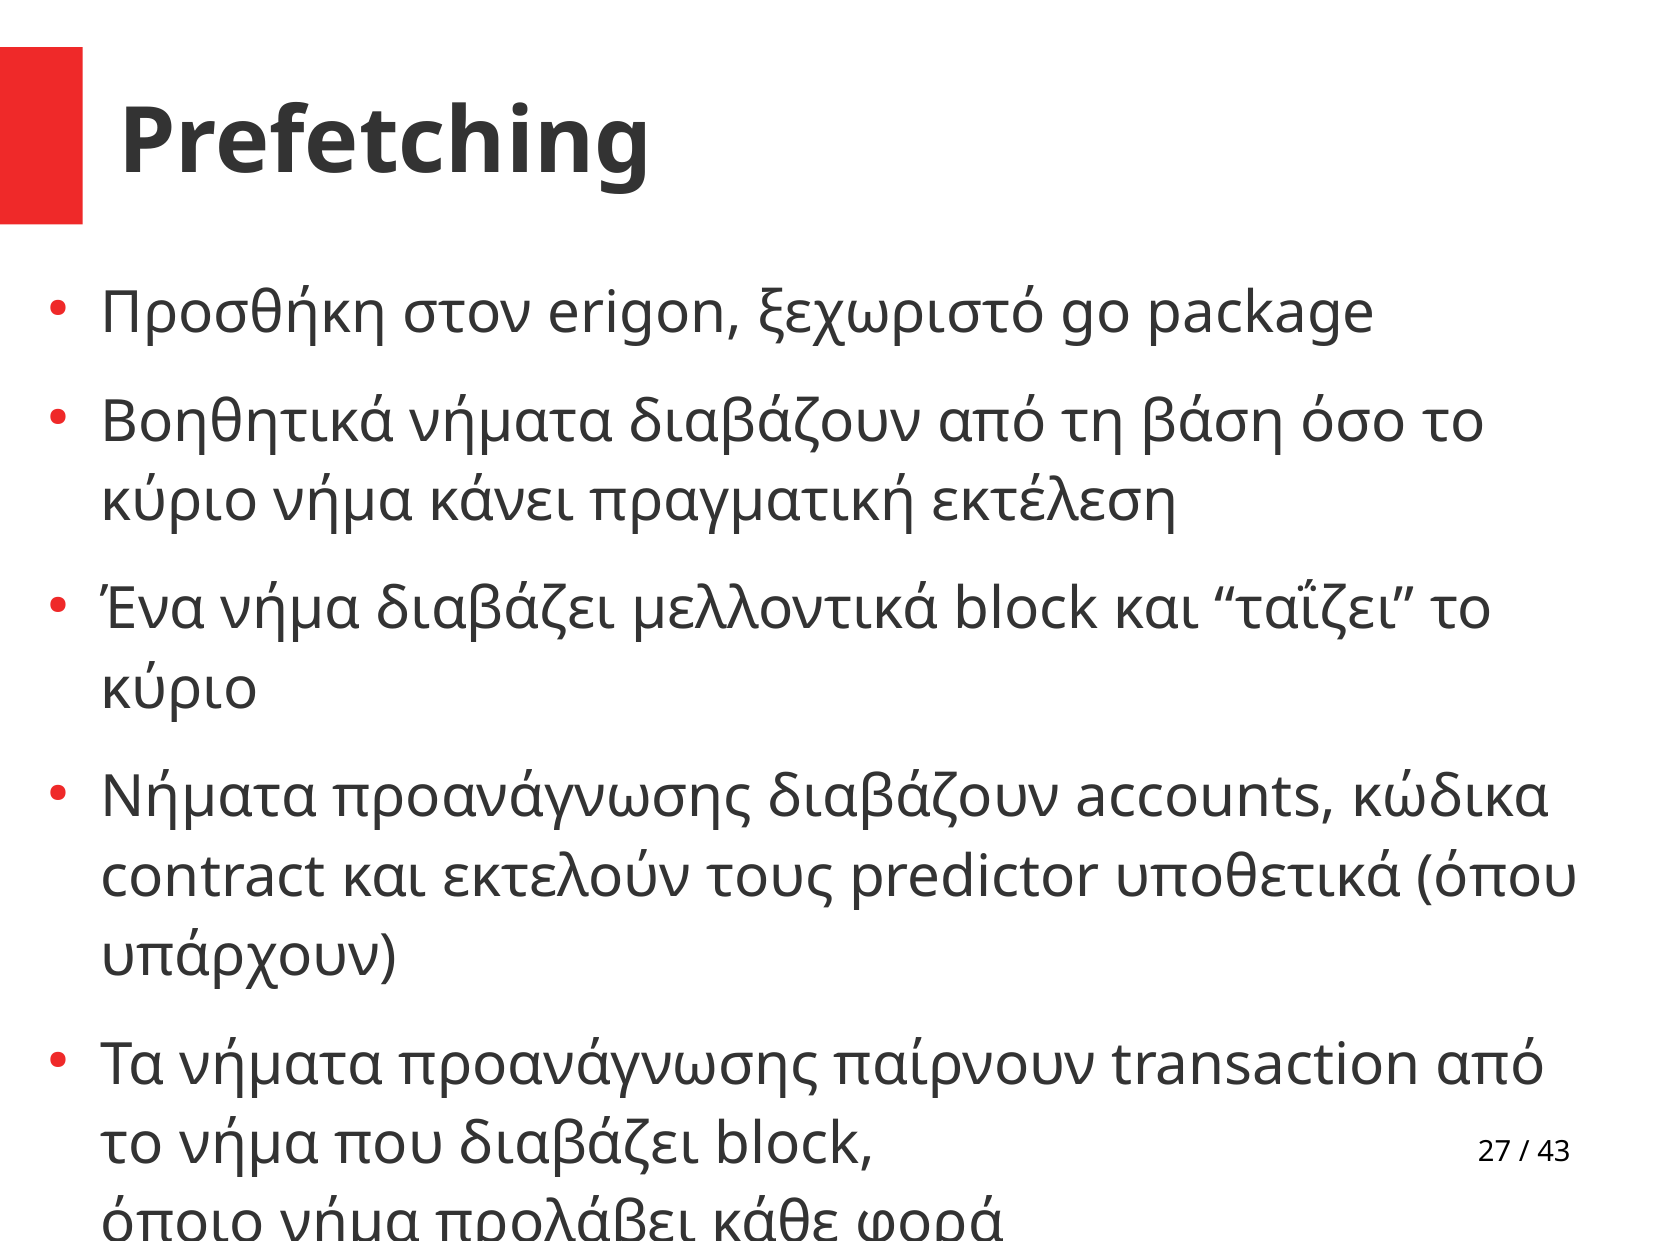

# Prefetching
Προσθήκη στον erigon, ξεχωριστό go package
Βοηθητικά νήματα διαβάζουν από τη βάση όσο το κύριο νήμα κάνει πραγματική εκτέλεση
Ένα νήμα διαβάζει μελλοντικά block και “ταΐζει” το κύριο
Νήματα προανάγνωσης διαβάζουν accounts, κώδικα contract και εκτελούν τους predictor υποθετικά (όπου υπάρχουν)
Τα νήματα προανάγνωσης παίρνουν transaction από το νήμα που διαβάζει block,
όποιο νήμα προλάβει κάθε φορά
27